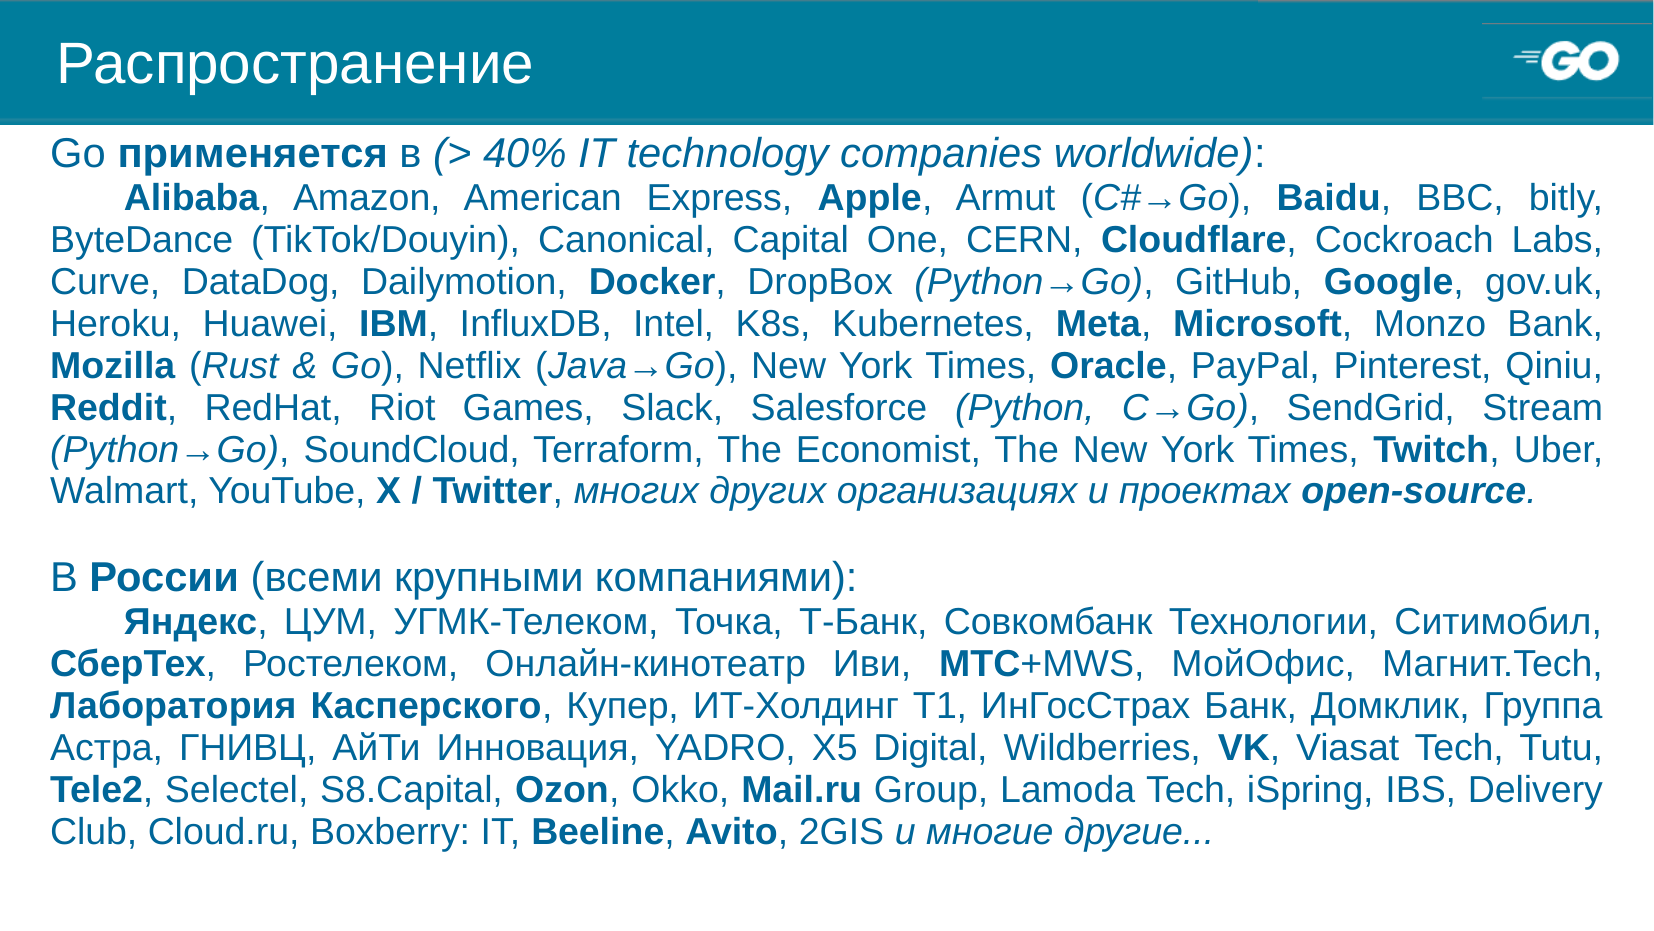

Распространение
Go применяется в (> 40% IT technology companies worldwide):
	Alibaba, Amazon, American Express, Apple, Armut (C#→Go), Baidu, BBC, bitly, ByteDance (TikTok/Douyin), Canonical, Capital One, CERN, Cloudflare, Cockroach Labs, Curve, DataDog, Dailymotion, Docker, DropBox (Python→Go), GitHub, Google, gov.uk, Heroku, Huawei, IBM, InfluxDB, Intel, K8s, Kubernetes, Meta, Microsoft, Monzo Bank, Mozilla (Rust & Go), Netflix (Java→Go), New York Times, Oracle, PayPal, Pinterest, Qiniu, Reddit, RedHat, Riot Games, Slack, Salesforce (Python, C→Go), SendGrid, Stream (Python→Go), SoundCloud, Terraform, The Economist, The New York Times, Twitch, Uber, Walmart, YouTube, X / Twitter, многих других организациях и проектах open-source.
В России (всеми крупными компаниями):
	Яндекс, ЦУМ, УГМК-Телеком, Точка, Т-Банк, Совкомбанк Технологии, Ситимобил, СберТех, Ростелеком, Онлайн-кинотеатр Иви, МТС+MWS, МойОфис, Магнит.Tech, Лаборатория Касперского, Купер, ИТ-Холдинг Т1, ИнГосСтрах Банк, Домклик, Группа Астра, ГНИВЦ, АйТи Инновация, YADRO, X5 Digital, Wildberries, VK, Viasat Tech, Tutu, Tele2, Selectel, S8.Capital, Ozon, Okko, Mail.ru Group, Lamoda Tech, iSpring, IBS, Delivery Club, Cloud.ru, Boxberry: IT, Beeline, Avito, 2GIS и многие другие...